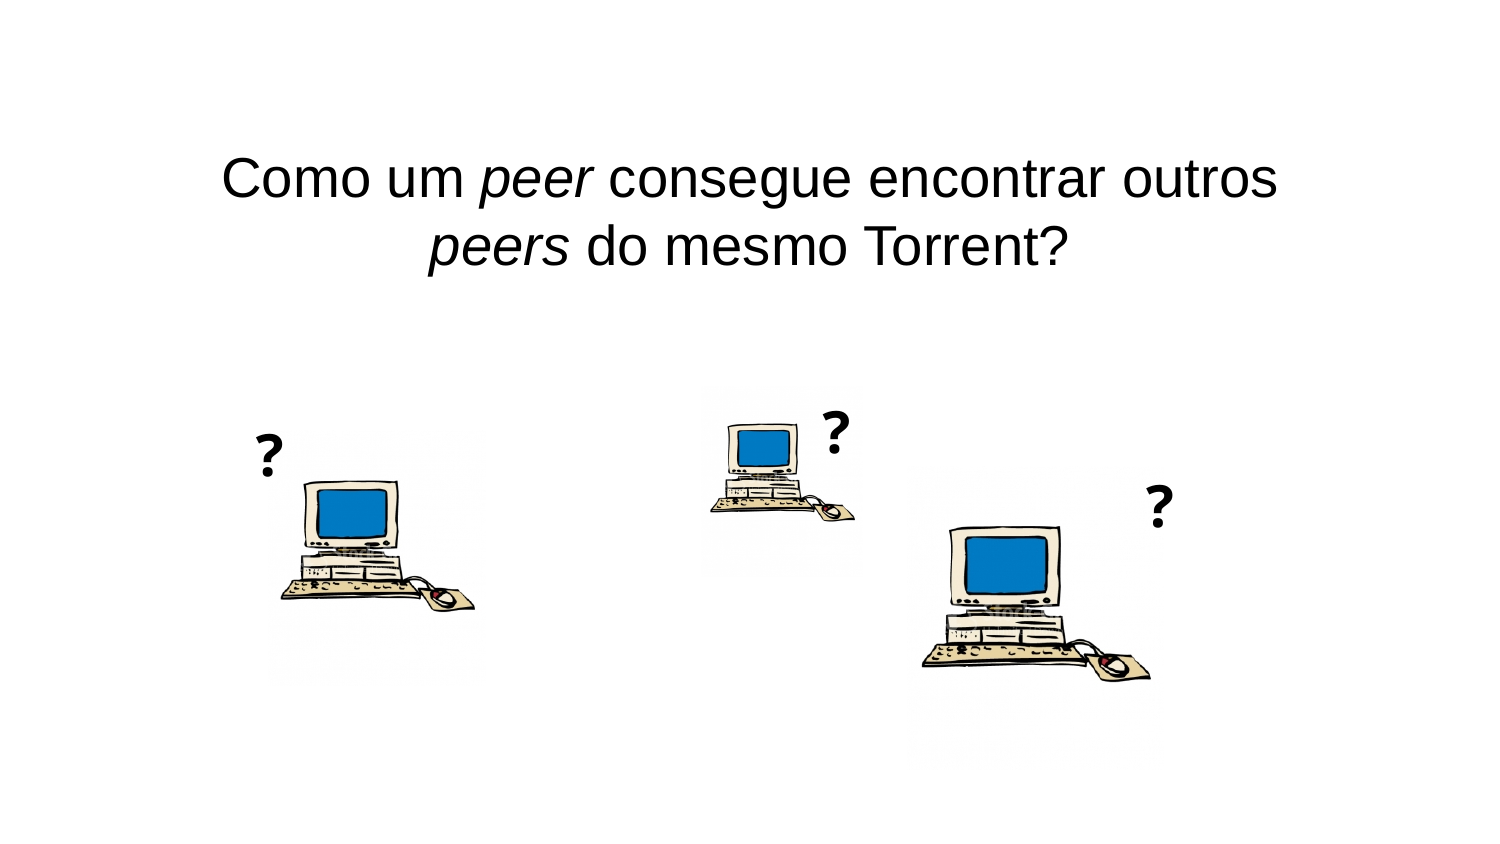

# Como um peer consegue encontrar outros peers do mesmo Torrent?
?
?
?